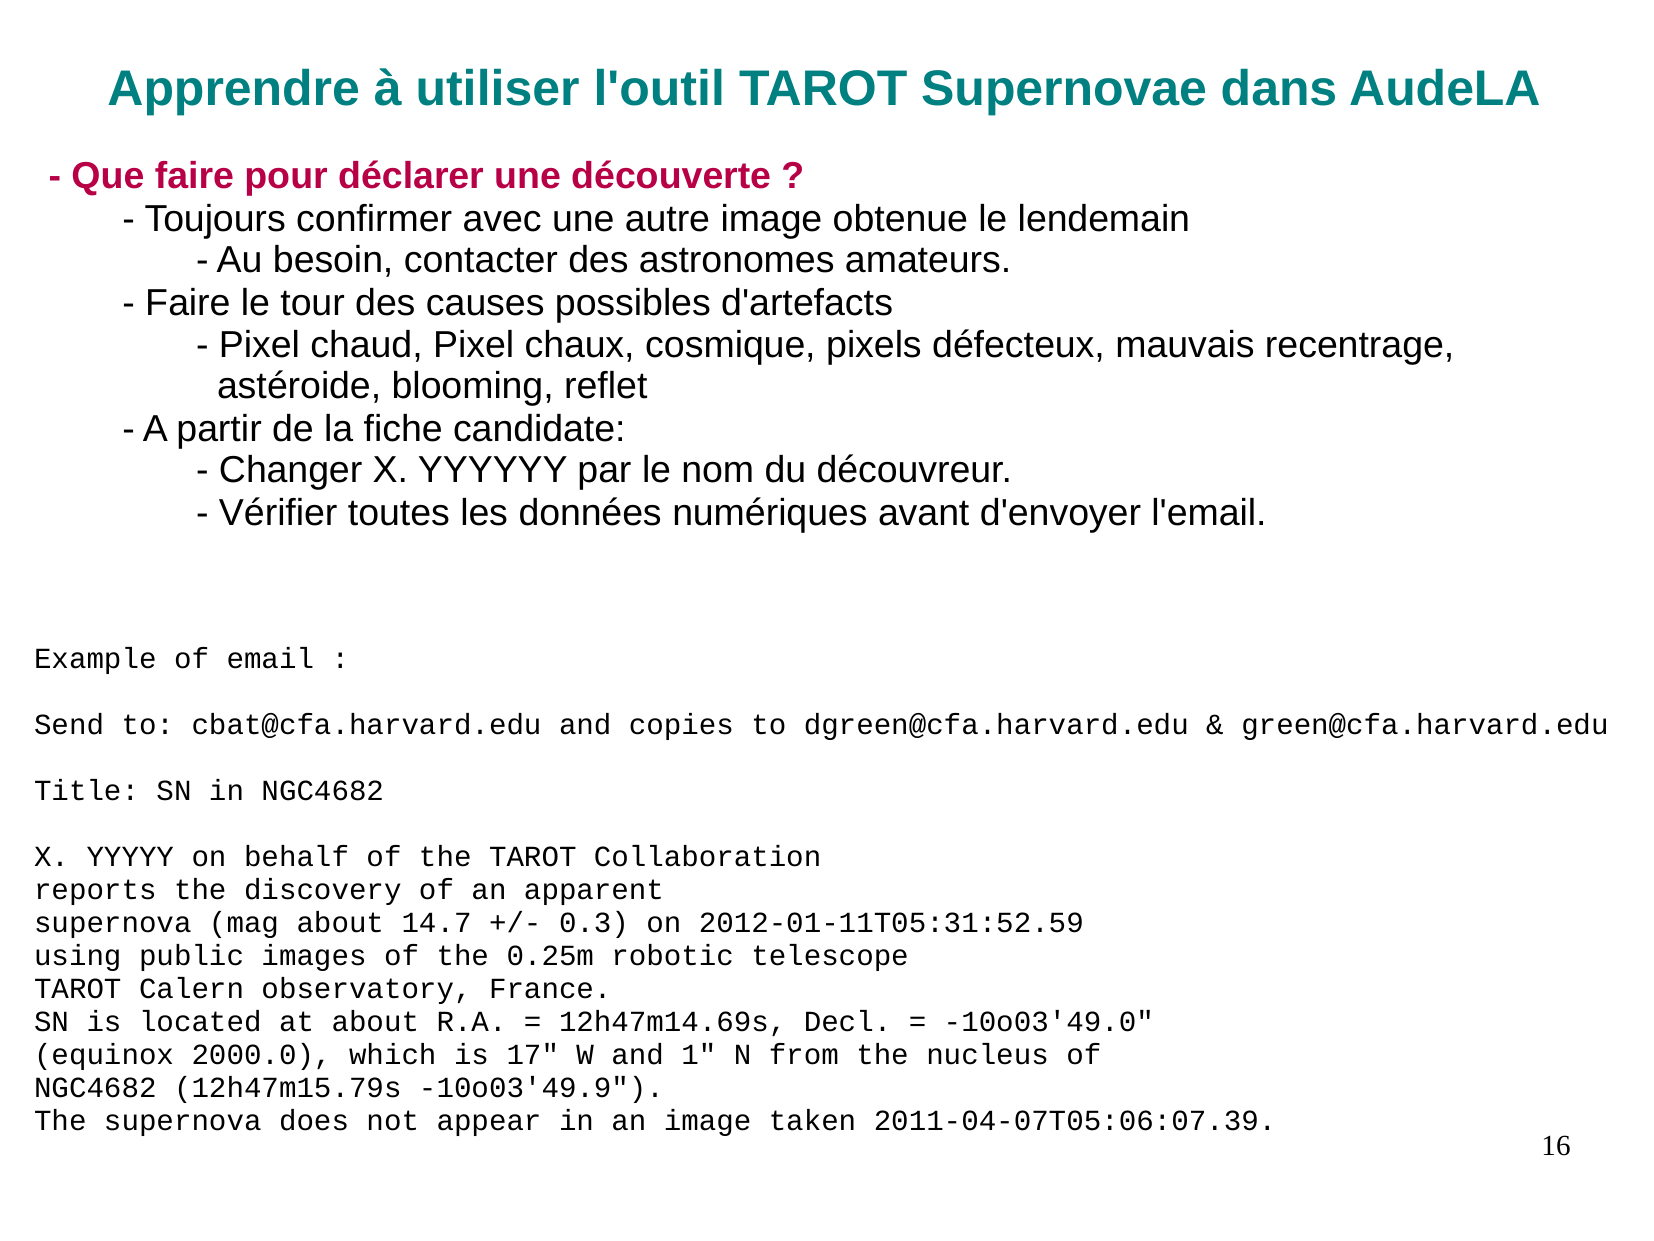

Apprendre à utiliser l'outil TAROT Supernovae dans AudeLA
- Que faire pour déclarer une découverte ?
	- Toujours confirmer avec une autre image obtenue le lendemain
		- Au besoin, contacter des astronomes amateurs.
	- Faire le tour des causes possibles d'artefacts
		- Pixel chaud, Pixel chaux, cosmique, pixels défecteux, mauvais recentrage,
		 astéroide, blooming, reflet
	- A partir de la fiche candidate:
		- Changer X. YYYYYY par le nom du découvreur.
		- Vérifier toutes les données numériques avant d'envoyer l'email.
Example of email :
Send to: cbat@cfa.harvard.edu and copies to dgreen@cfa.harvard.edu & green@cfa.harvard.edu
Title: SN in NGC4682
X. YYYYY on behalf of the TAROT Collaboration
reports the discovery of an apparent
supernova (mag about 14.7 +/- 0.3) on 2012-01-11T05:31:52.59
using public images of the 0.25m robotic telescope
TAROT Calern observatory, France.
SN is located at about R.A. = 12h47m14.69s, Decl. = -10o03'49.0"
(equinox 2000.0), which is 17" W and 1" N from the nucleus of
NGC4682 (12h47m15.79s -10o03'49.9").
The supernova does not appear in an image taken 2011-04-07T05:06:07.39.
Découvrir des supernovae avec TAROT
16